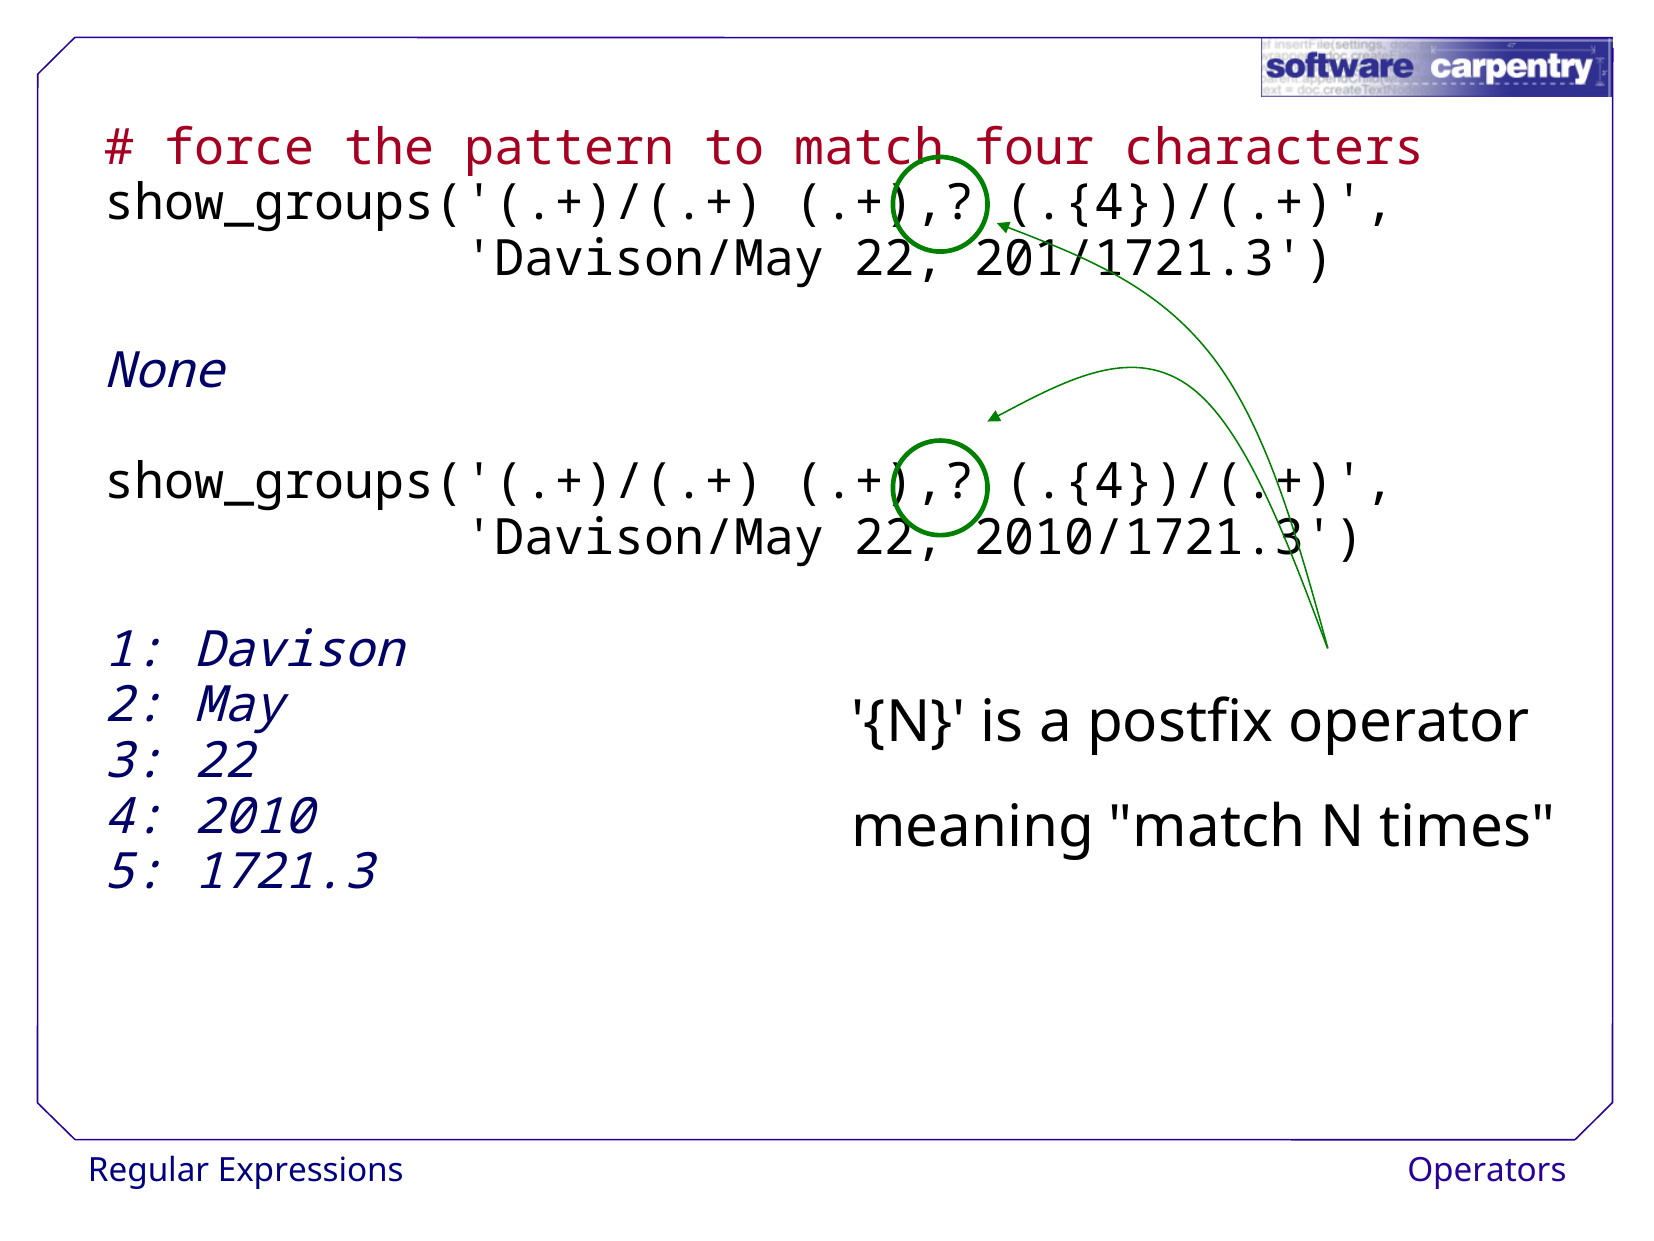

# force the pattern to match four characters
show_groups('(.+)/(.+) (.+),? (.{4})/(.+)',
 'Davison/May 22, 201/1721.3')
None
show_groups('(.+)/(.+) (.+),? (.{4})/(.+)',
 'Davison/May 22, 2010/1721.3')
1: Davison
2: May
3: 22
4: 2010
5: 1721.3
'{N}' is a postfix operator
meaning "match N times"